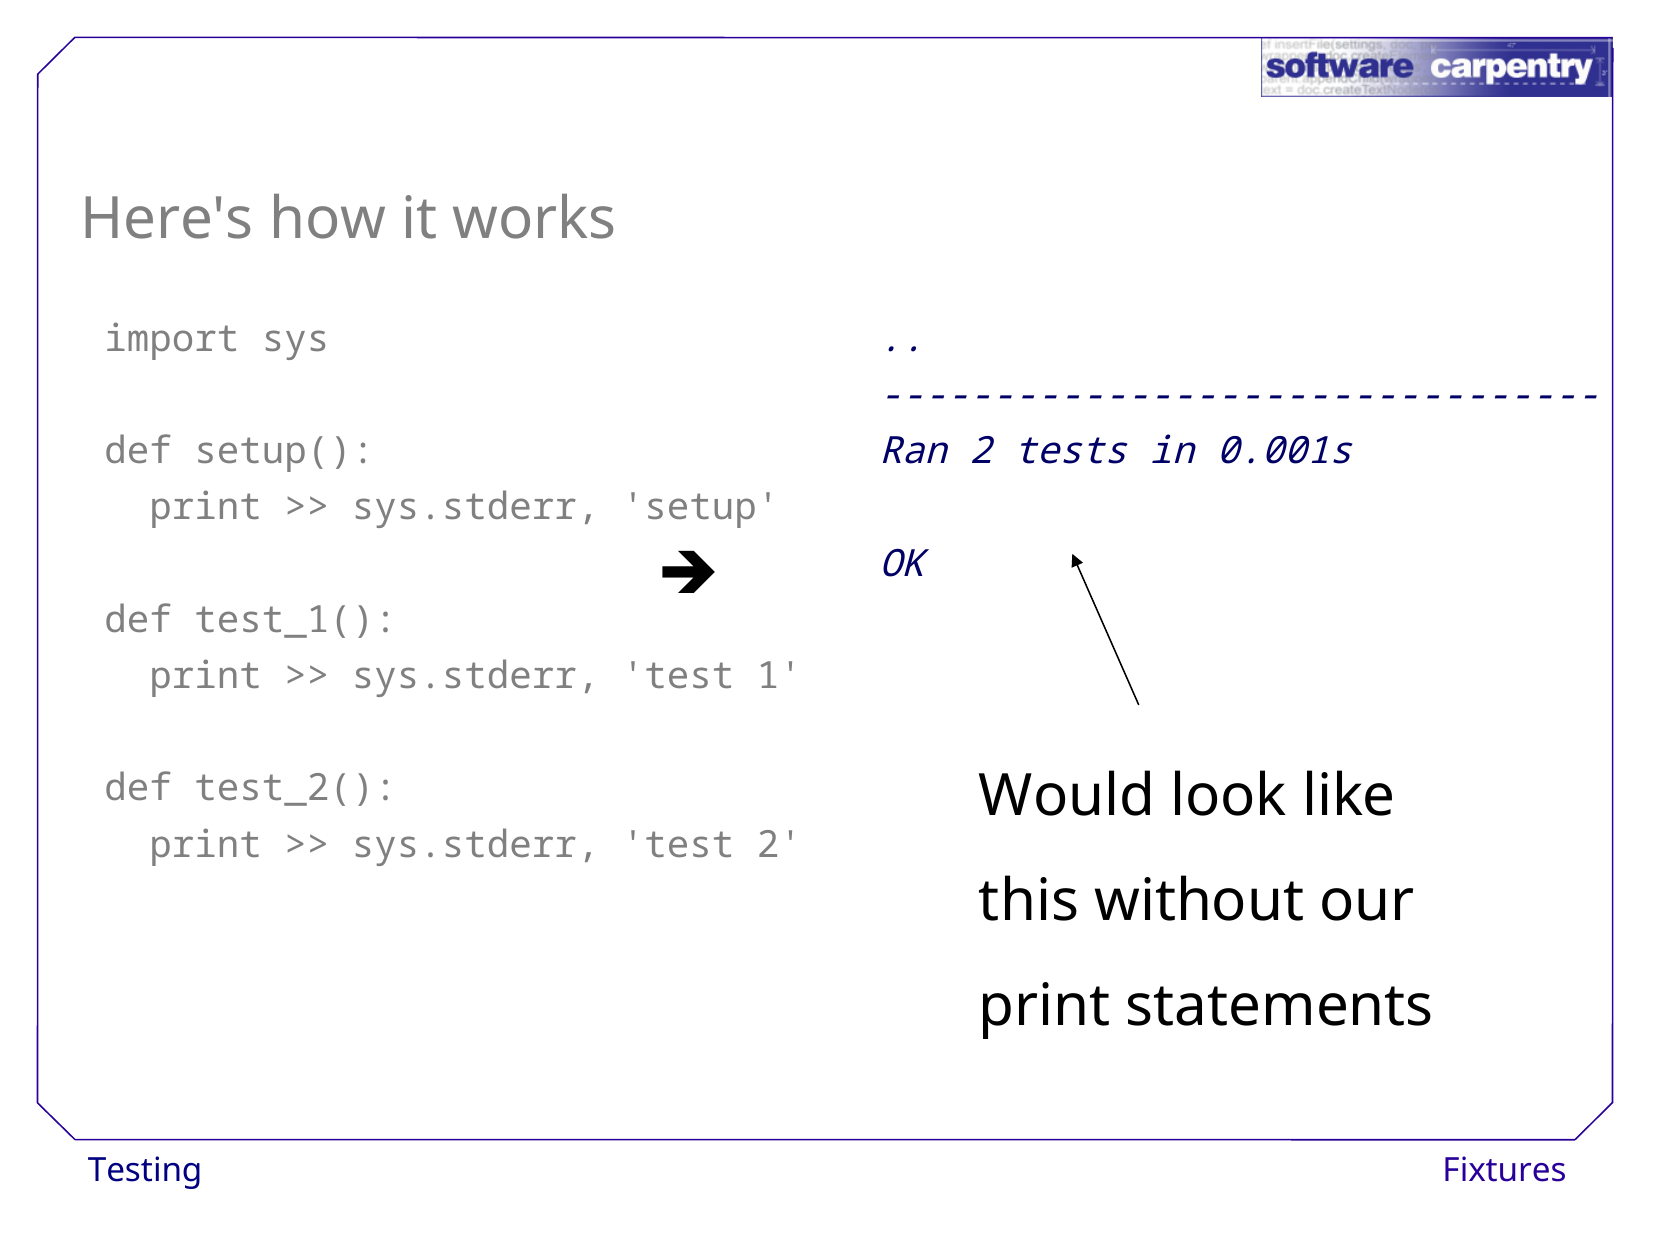

Here's how it works
import sys
def setup():
 print >> sys.stderr, 'setup'
def test_1():
 print >> sys.stderr, 'test 1'
def test_2():
 print >> sys.stderr, 'test 2'
..
--------------------------------
Ran 2 tests in 0.001s
OK

Would look like
this without our
print statements